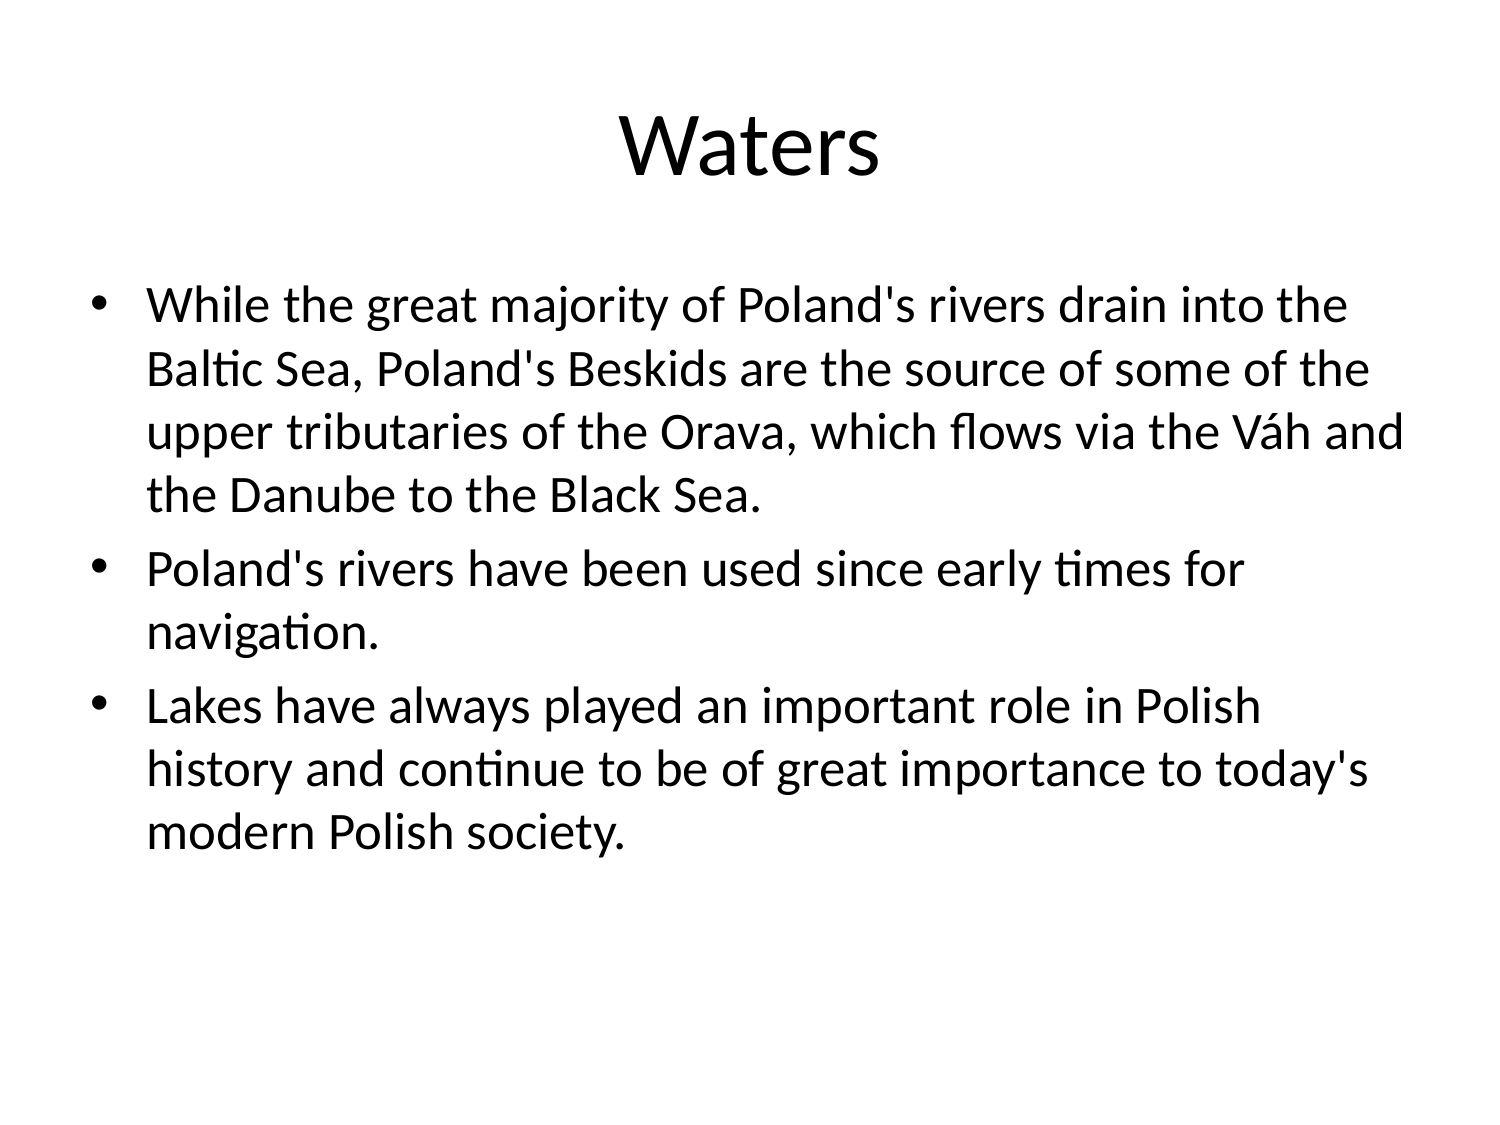

# Waters
While the great majority of Poland's rivers drain into the Baltic Sea, Poland's Beskids are the source of some of the upper tributaries of the Orava, which flows via the Váh and the Danube to the Black Sea.
Poland's rivers have been used since early times for navigation.
Lakes have always played an important role in Polish history and continue to be of great importance to today's modern Polish society.